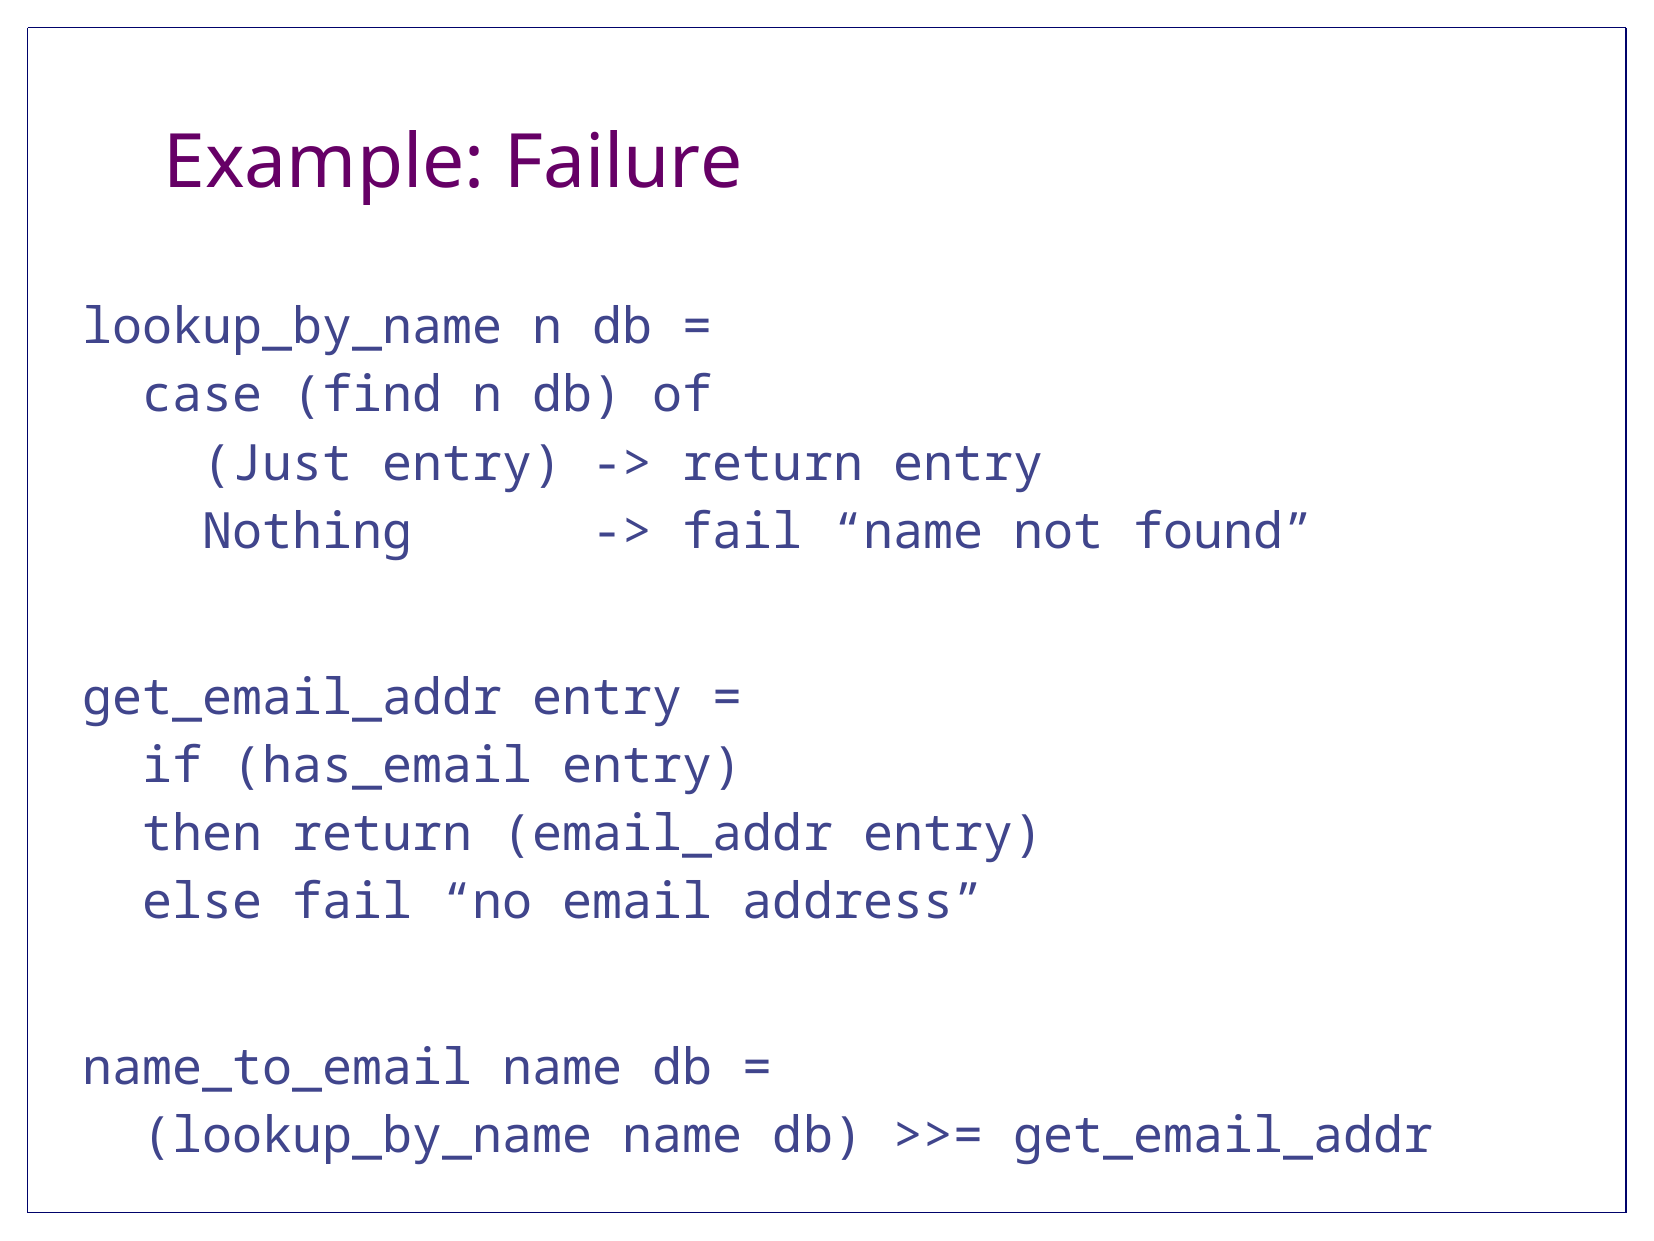

# Example: Failure
lookup_by_name n db =
 case (find n db) of
 (Just entry) -> return entry
 Nothing -> fail “name not found”
get_email_addr entry =
 if (has_email entry)
 then return (email_addr entry)
 else fail “no email address”
name_to_email name db =
 (lookup_by_name name db) >>= get_email_addr